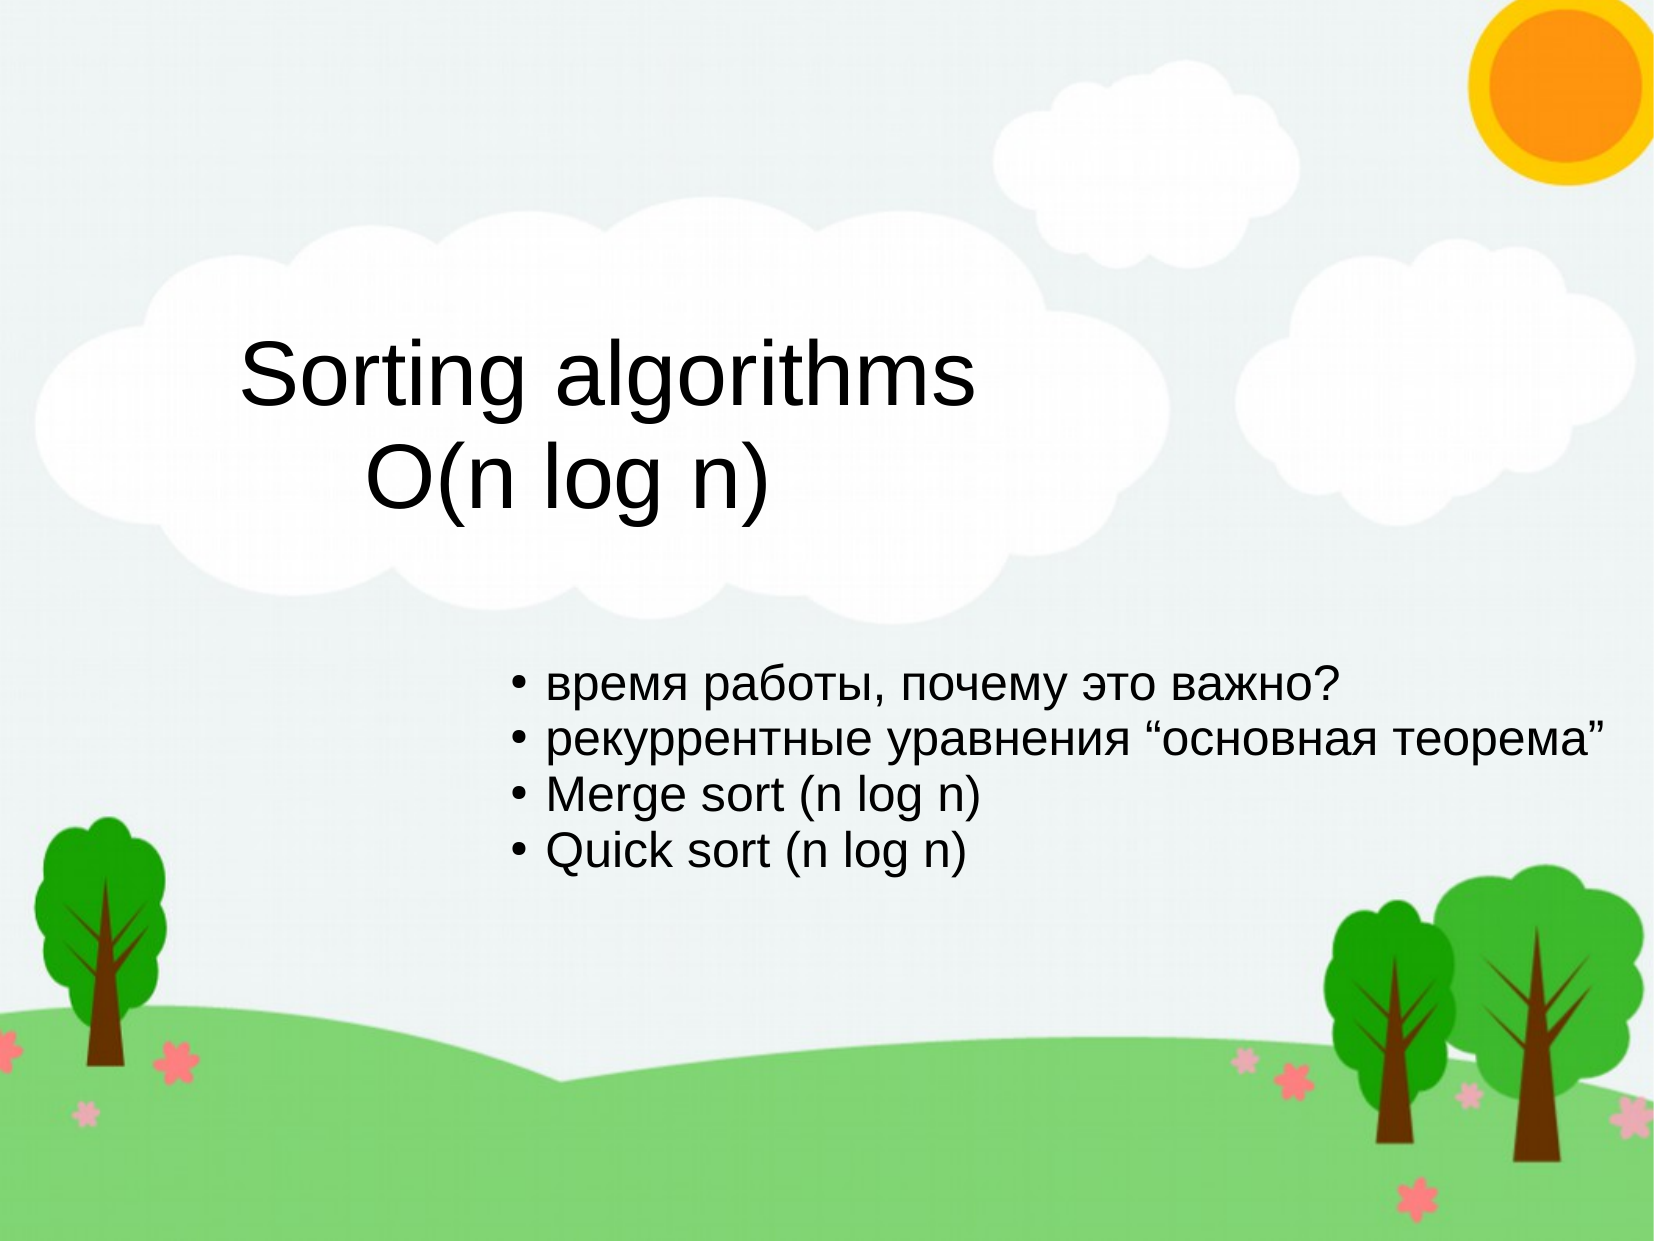

# Sorting algorithms O(n log n)
время работы, почему это важно?
рекуррентные уравнения “основная теорема”
Merge sort (n log n)
Quick sort (n log n)